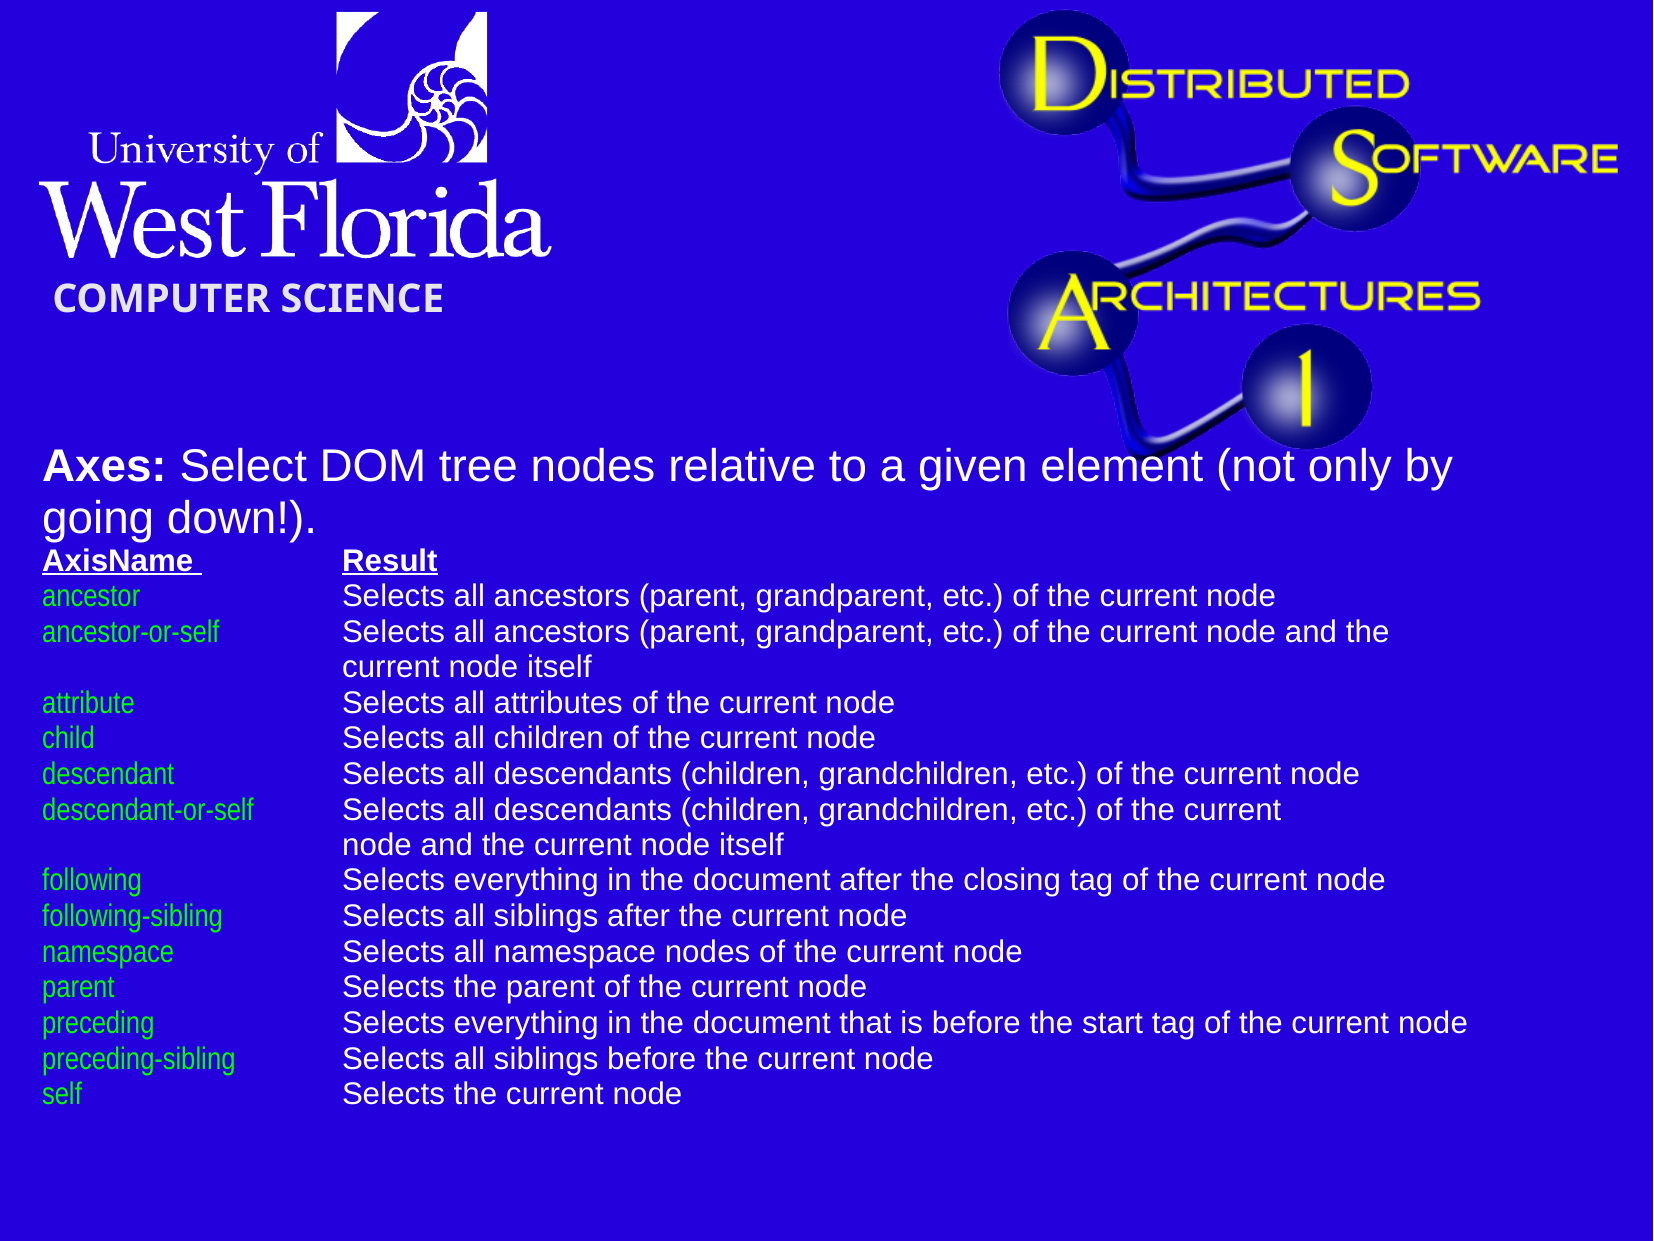

COMPUTER SCIENCE
Axes: Select DOM tree nodes relative to a given element (not only by going down!).
AxisName 		Result
ancestor 			Selects all ancestors (parent, grandparent, etc.) of the current node
ancestor-or-self 		Selects all ancestors (parent, grandparent, etc.) of the current node and the
				current node itself
attribute 			Selects all attributes of the current node
child 				Selects all children of the current node
descendant 			Selects all descendants (children, grandchildren, etc.) of the current node
descendant-or-self 		Selects all descendants (children, grandchildren, etc.) of the current 							node and the current node itself
following 			Selects everything in the document after the closing tag of the current node
following-sibling 		Selects all siblings after the current node
namespace 			Selects all namespace nodes of the current node
parent 			Selects the parent of the current node
preceding 			Selects everything in the document that is before the start tag of the current node
preceding-sibling 		Selects all siblings before the current node
self 				Selects the current node